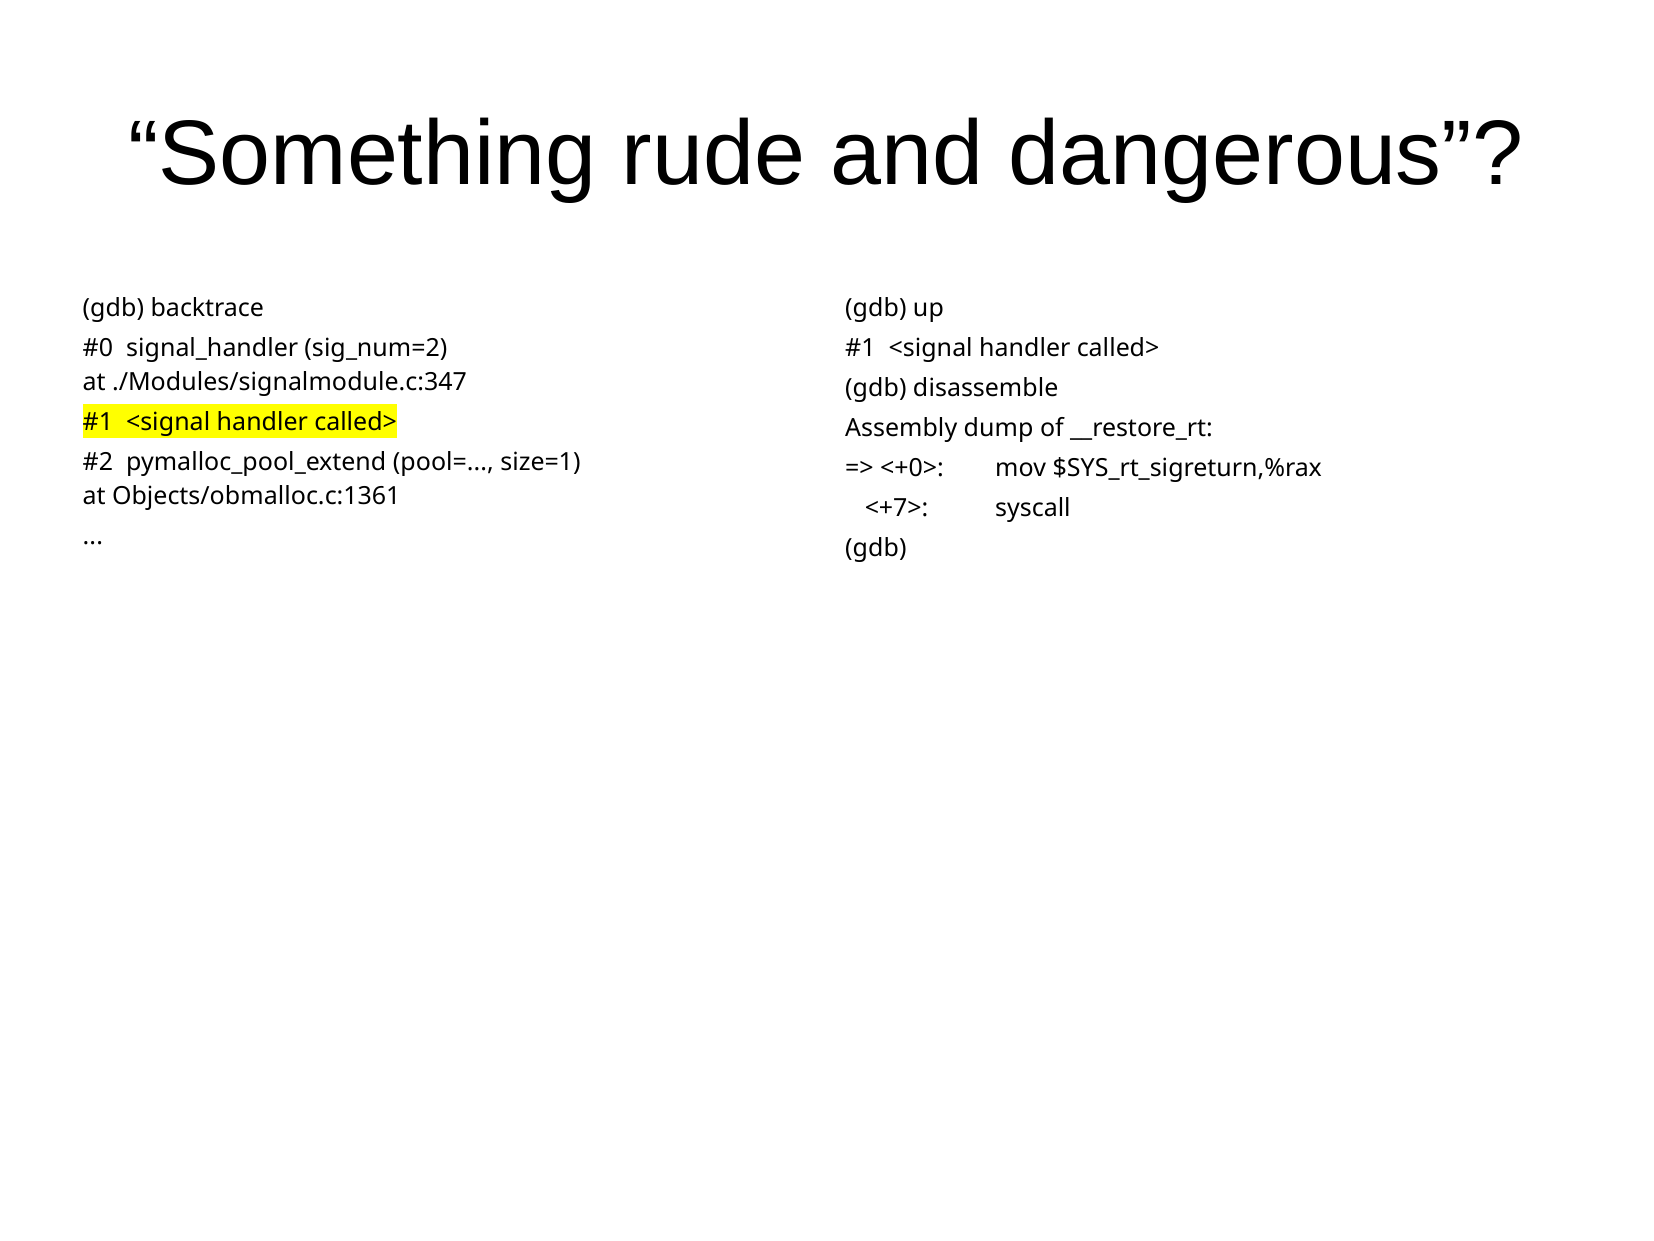

# “Something rude and dangerous”?
(gdb) backtrace
#0 signal_handler (sig_num=2)
at ./Modules/signalmodule.c:347
#1 <signal handler called>
#2 pymalloc_pool_extend (pool=..., size=1)
at Objects/obmalloc.c:1361
...
(gdb) up
#1 <signal handler called>
(gdb) disassemble
Assembly dump of __restore_rt:
=> <+0>:	mov $SYS_rt_sigreturn,%rax
 <+7>:	syscall
(gdb)